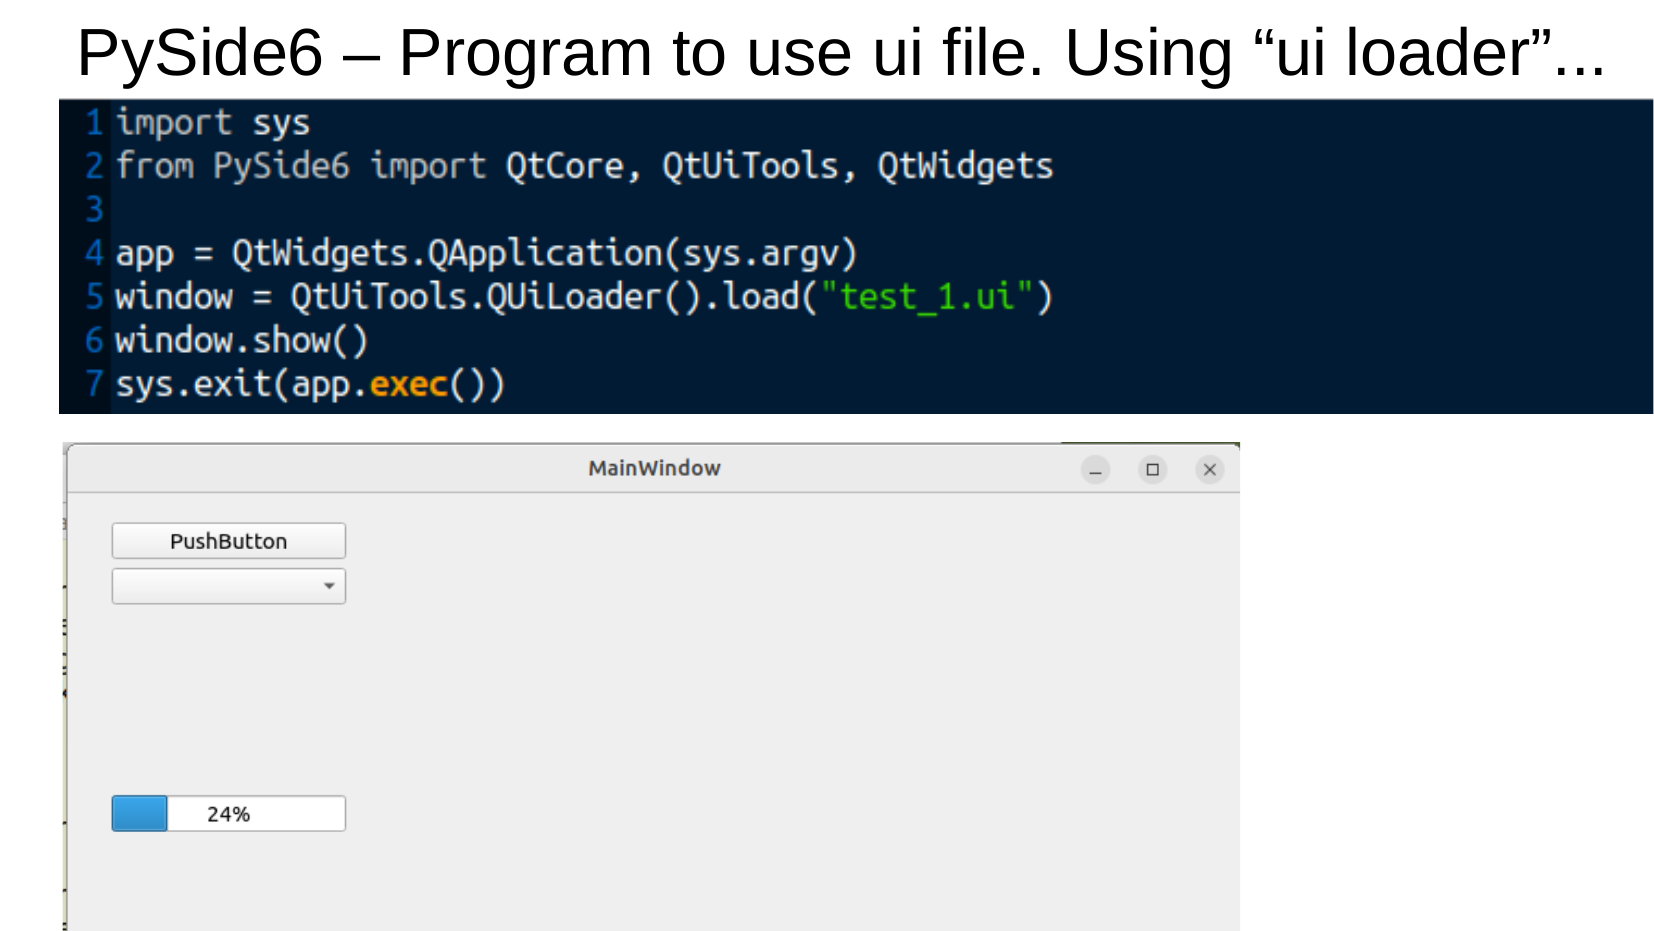

# PySide6 – Program to use ui file. Using “ui loader”...